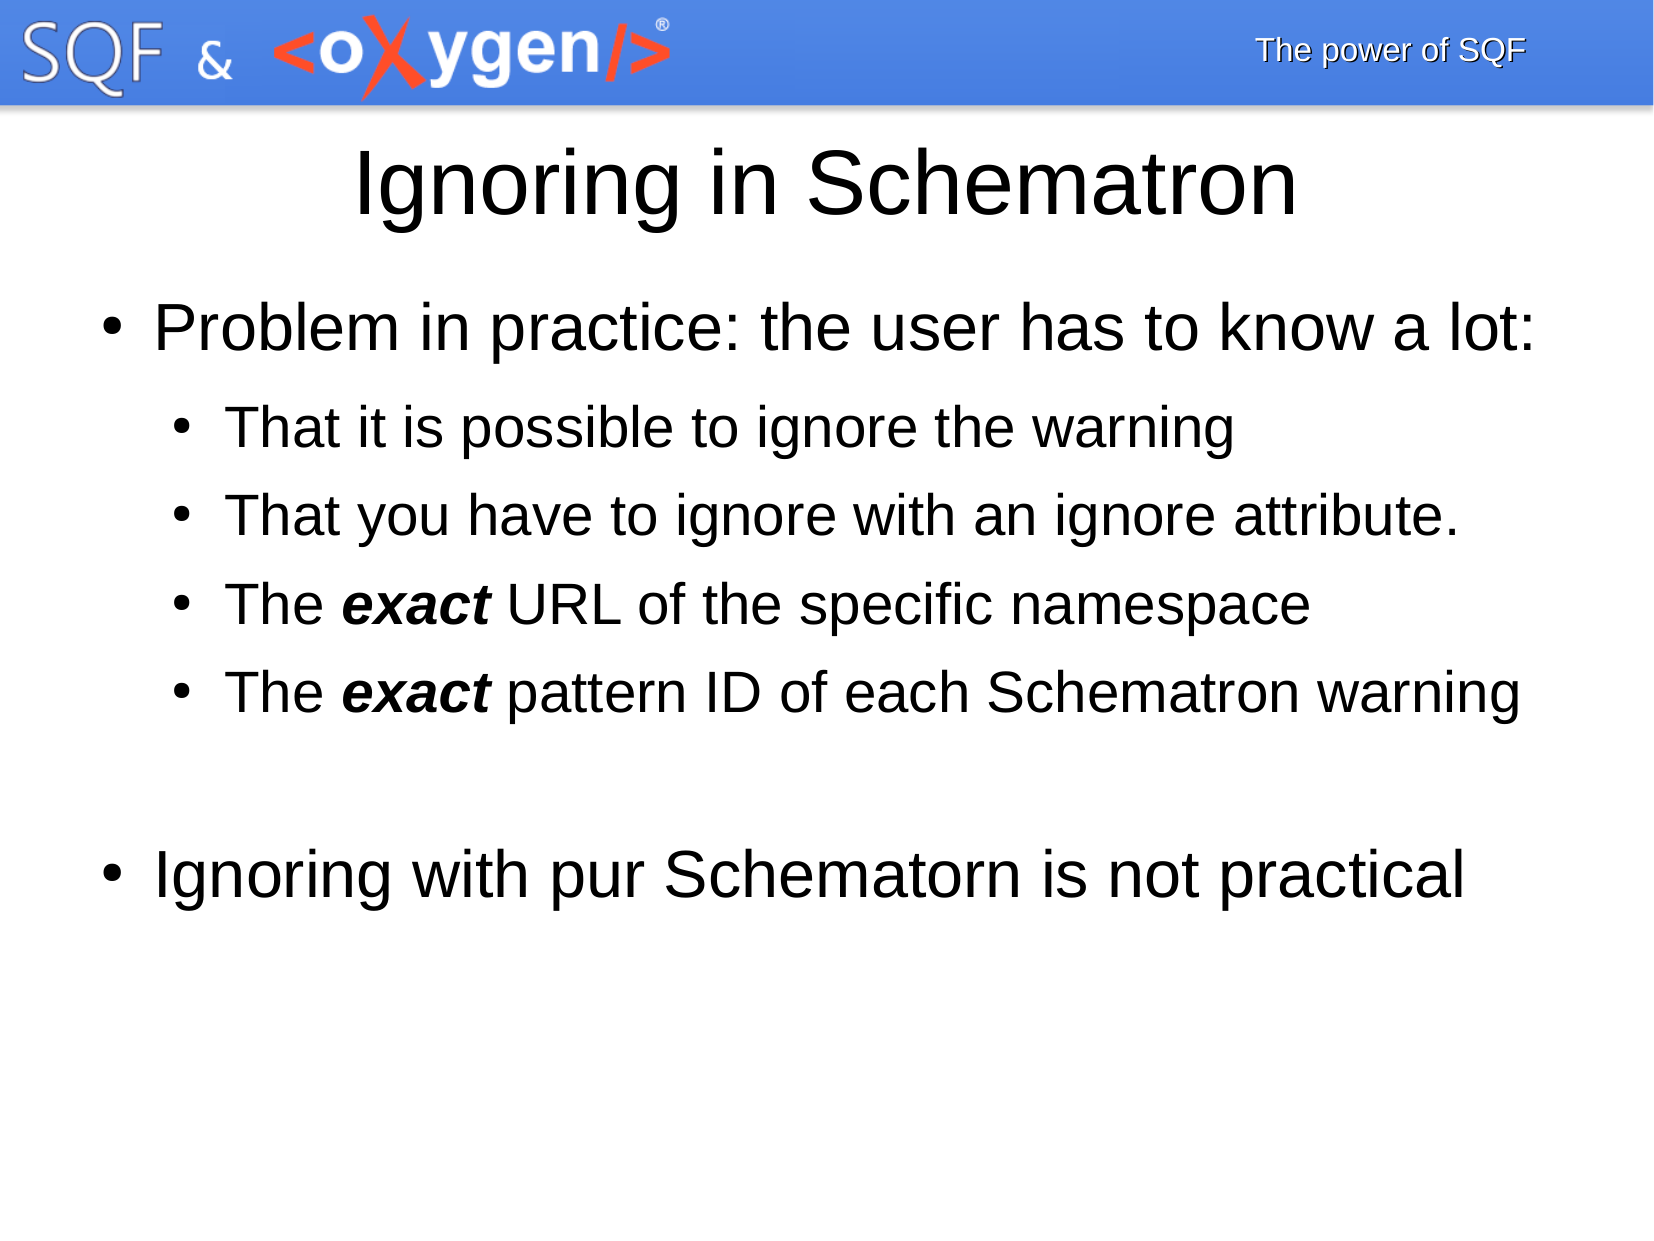

# Ignoring in Schematron
Problem in practice: the user has to know a lot:
That it is possible to ignore the warning
That you have to ignore with an ignore attribute.
The exact URL of the specific namespace
The exact pattern ID of each Schematron warning
Ignoring with pur Schematorn is not practical